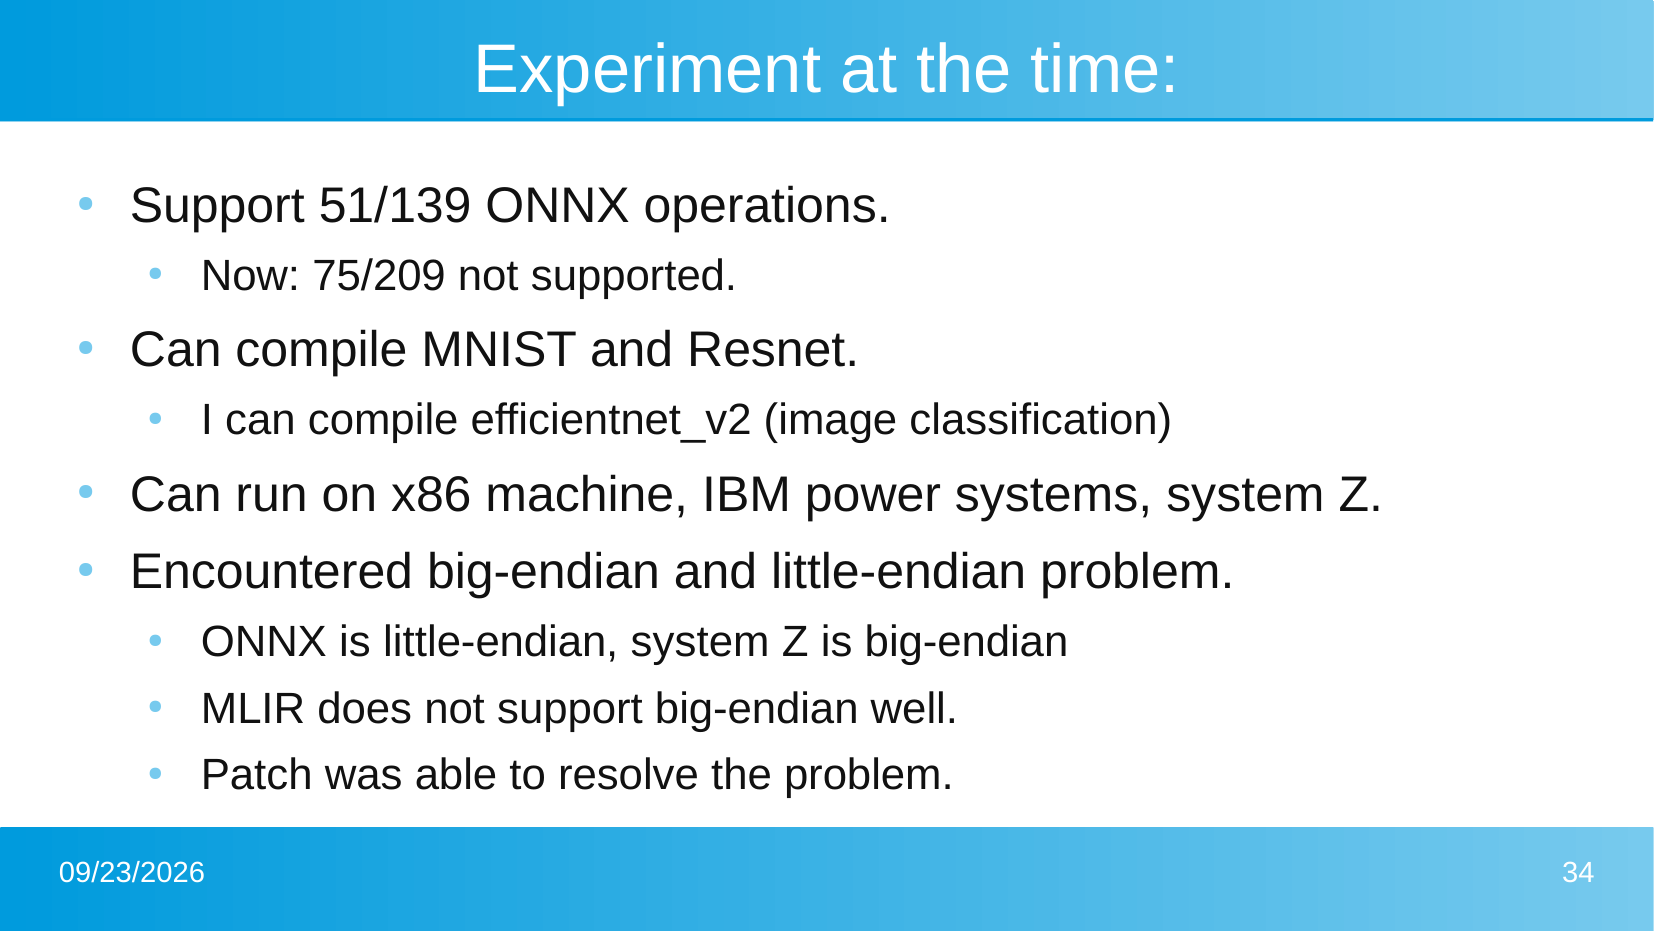

# Experiment at the time:
Support 51/139 ONNX operations.
Now: 75/209 not supported.
Can compile MNIST and Resnet.
I can compile efficientnet_v2 (image classification)
Can run on x86 machine, IBM power systems, system Z.
Encountered big-endian and little-endian problem.
ONNX is little-endian, system Z is big-endian
MLIR does not support big-endian well.
Patch was able to resolve the problem.
34